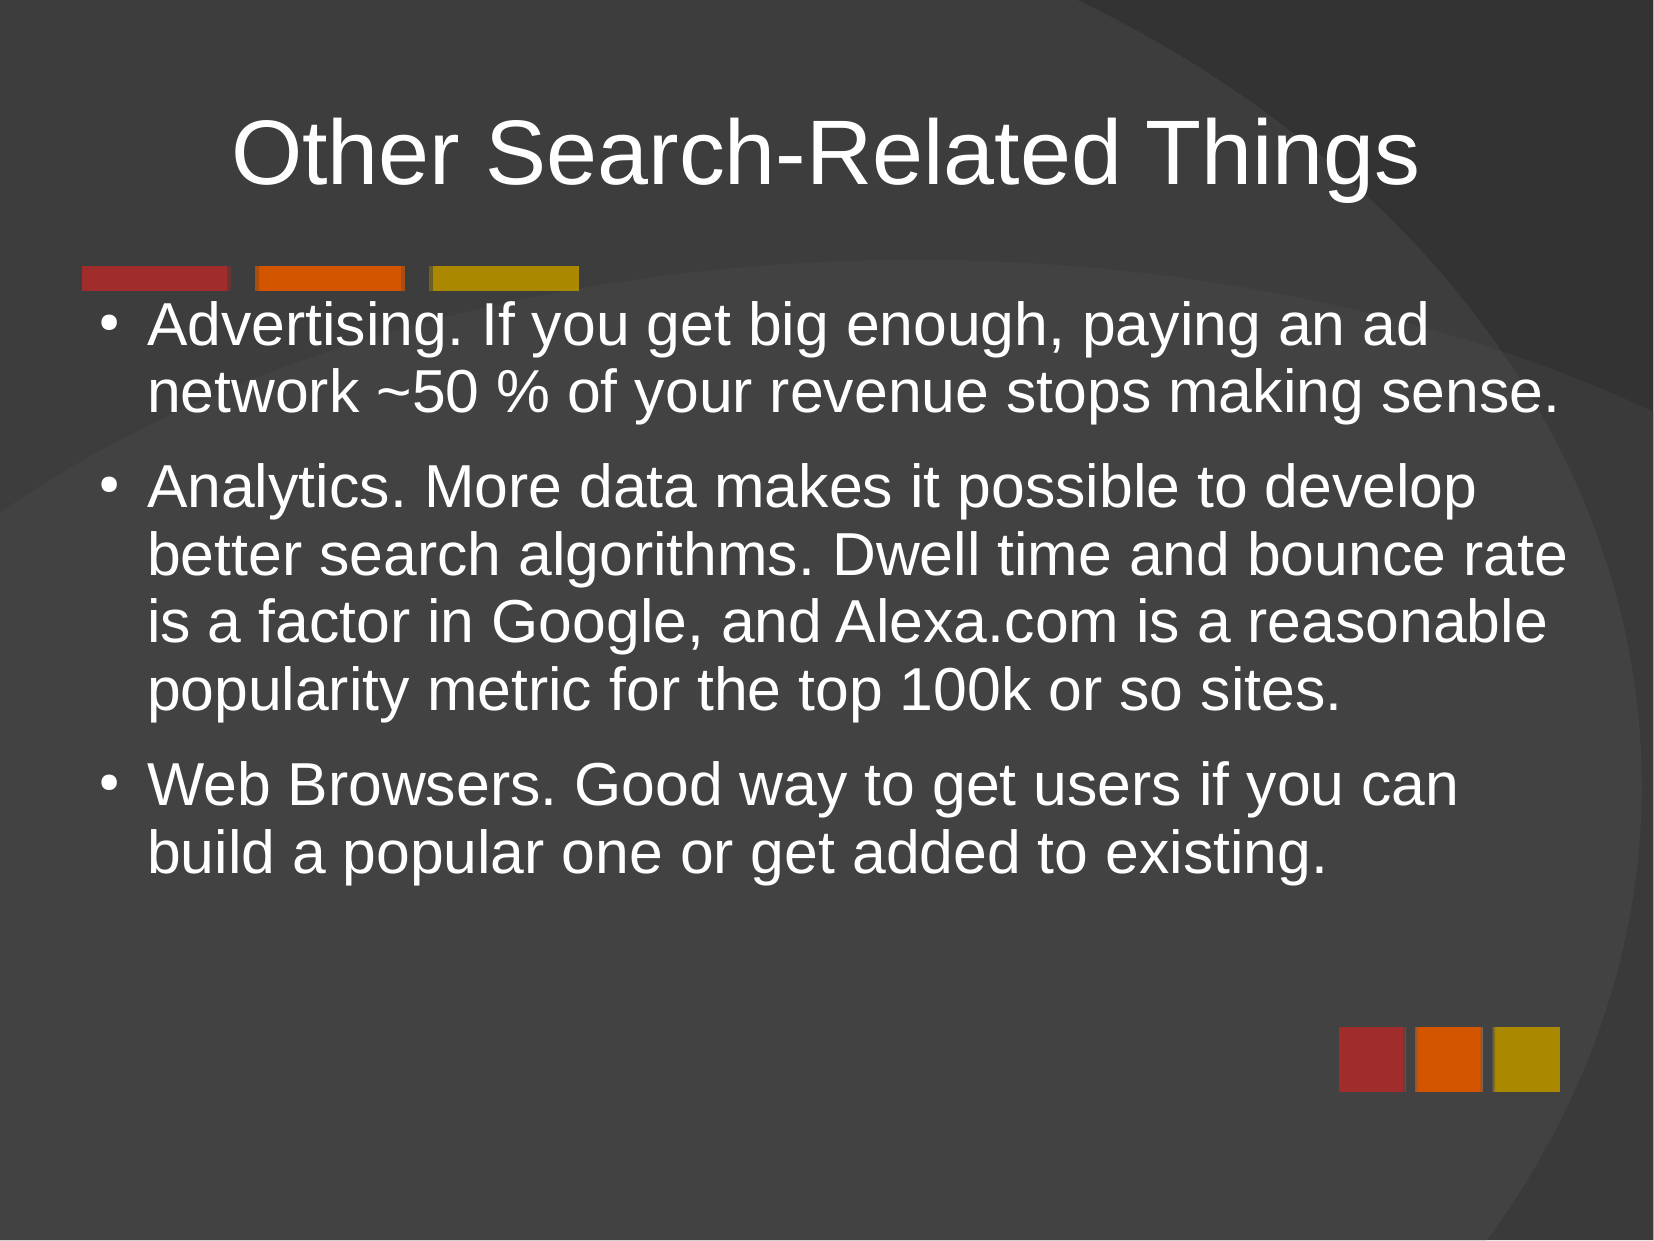

# Other Search-Related Things
Advertising. If you get big enough, paying an ad network ~50 % of your revenue stops making sense.
Analytics. More data makes it possible to develop better search algorithms. Dwell time and bounce rate is a factor in Google, and Alexa.com is a reasonable popularity metric for the top 100k or so sites.
Web Browsers. Good way to get users if you can build a popular one or get added to existing.